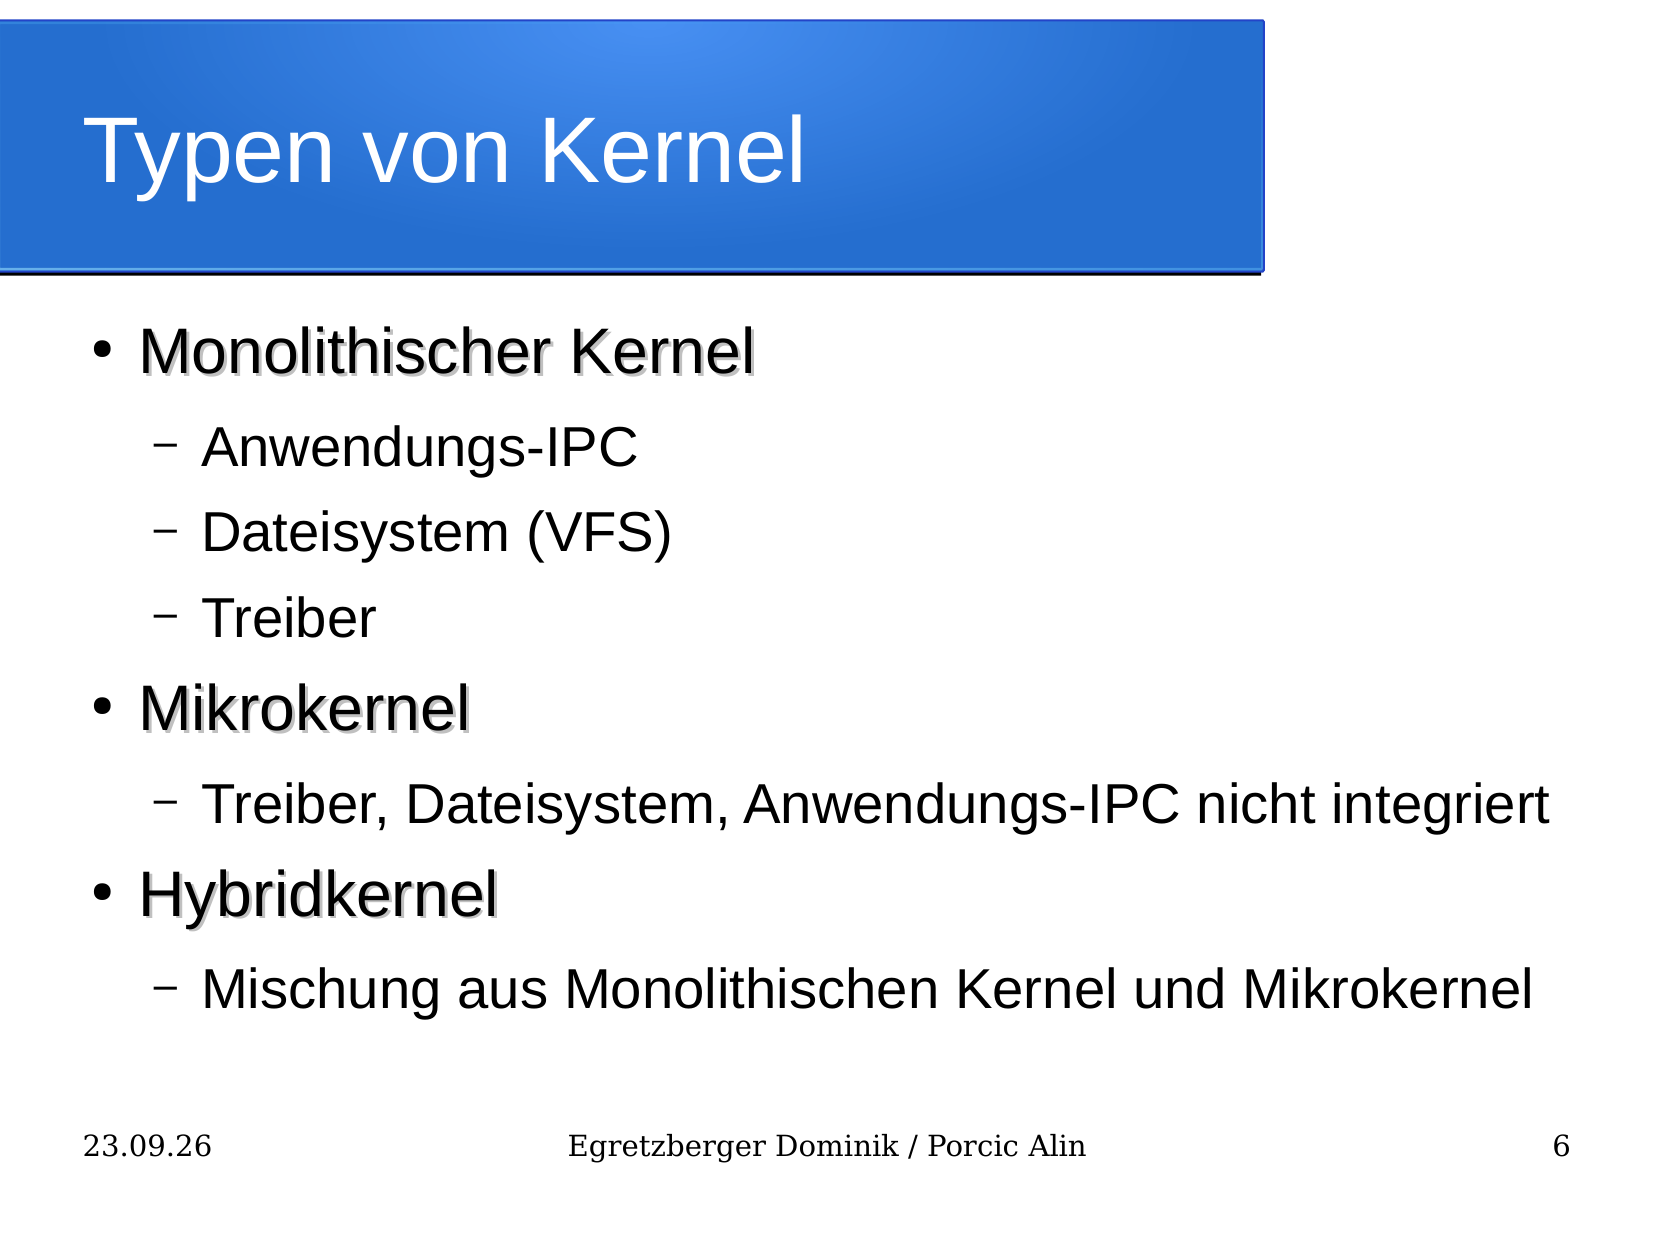

# Typen von Kernel
Monolithischer Kernel
Anwendungs-IPC
Dateisystem (VFS)
Treiber
Mikrokernel
Treiber, Dateisystem, Anwendungs-IPC nicht integriert
Hybridkernel
Mischung aus Monolithischen Kernel und Mikrokernel
Egretzberger Dominik / Porcic Alin
6